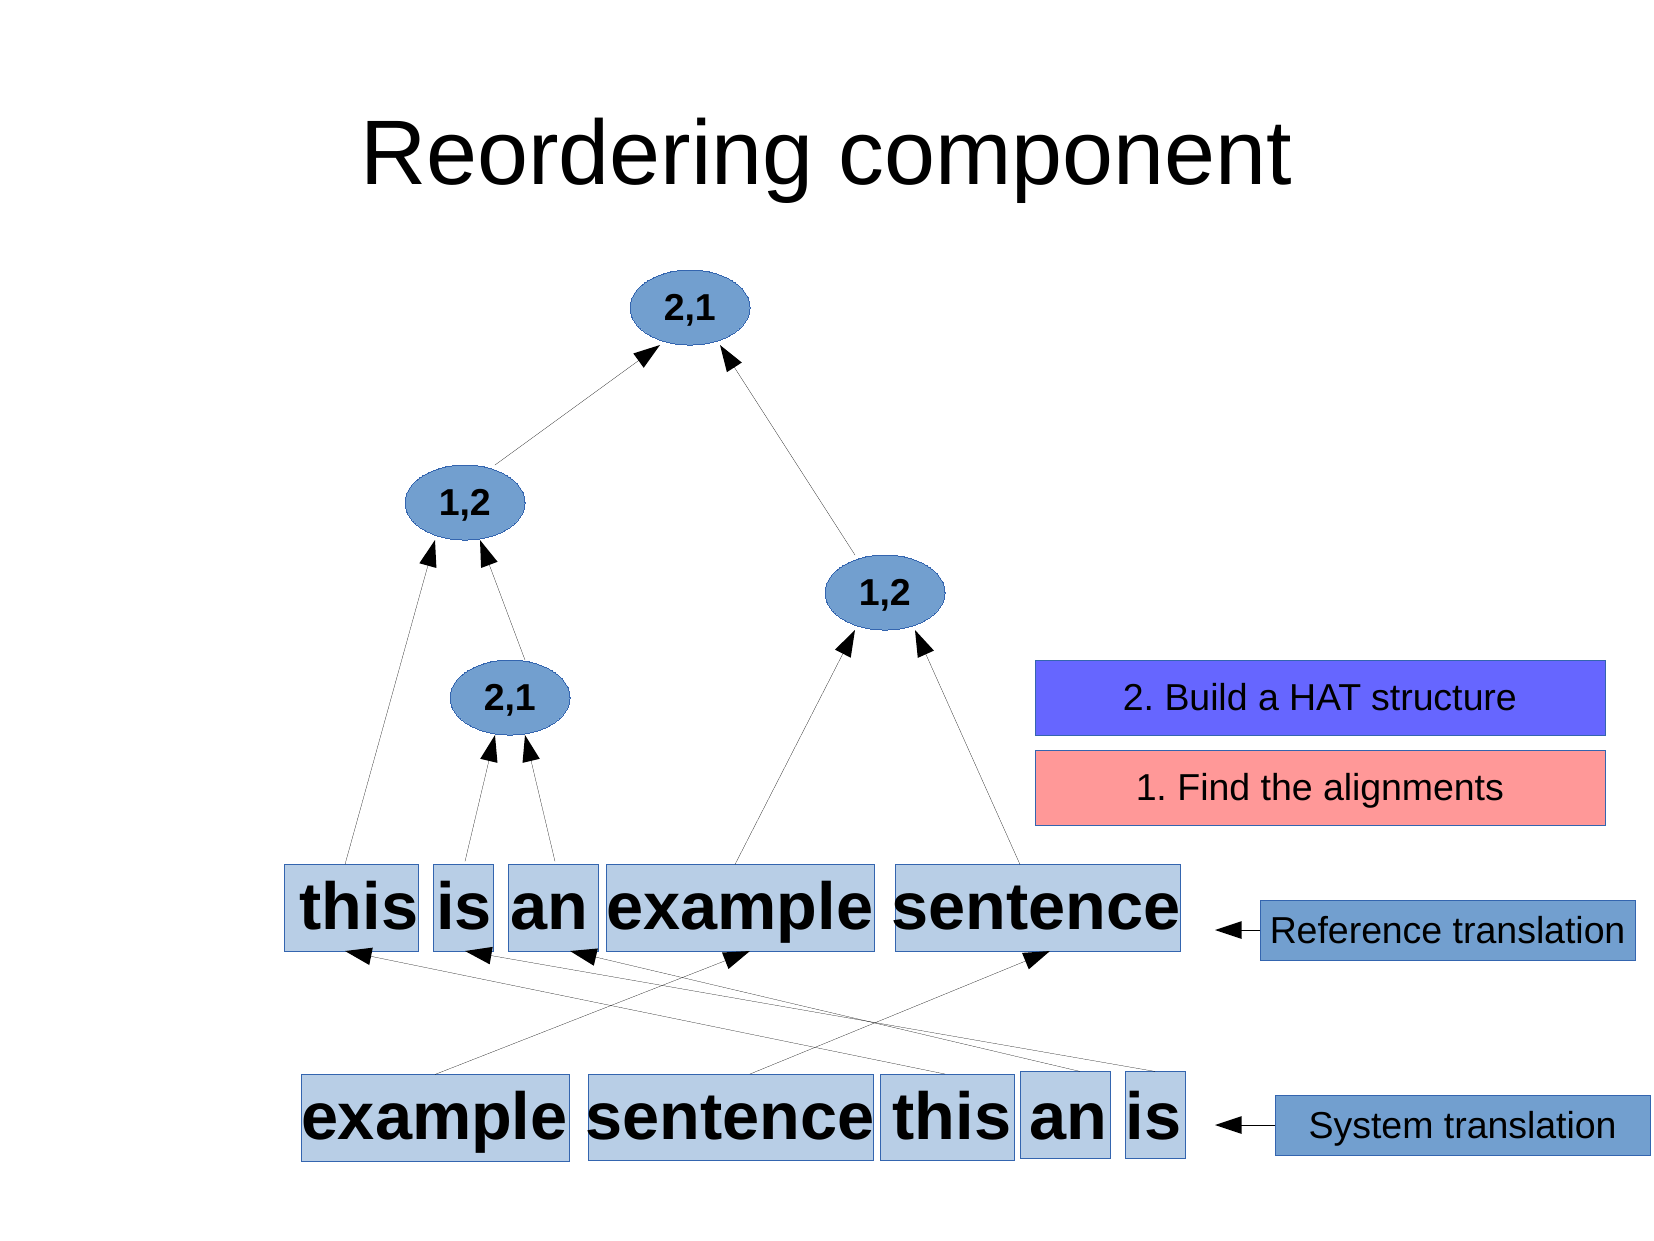

# Reordering component
2,1
1,2
1,2
2,1
2. Build a HAT structure
1. Find the alignments
this is an example sentence
Reference translation
example sentence this an is
System translation